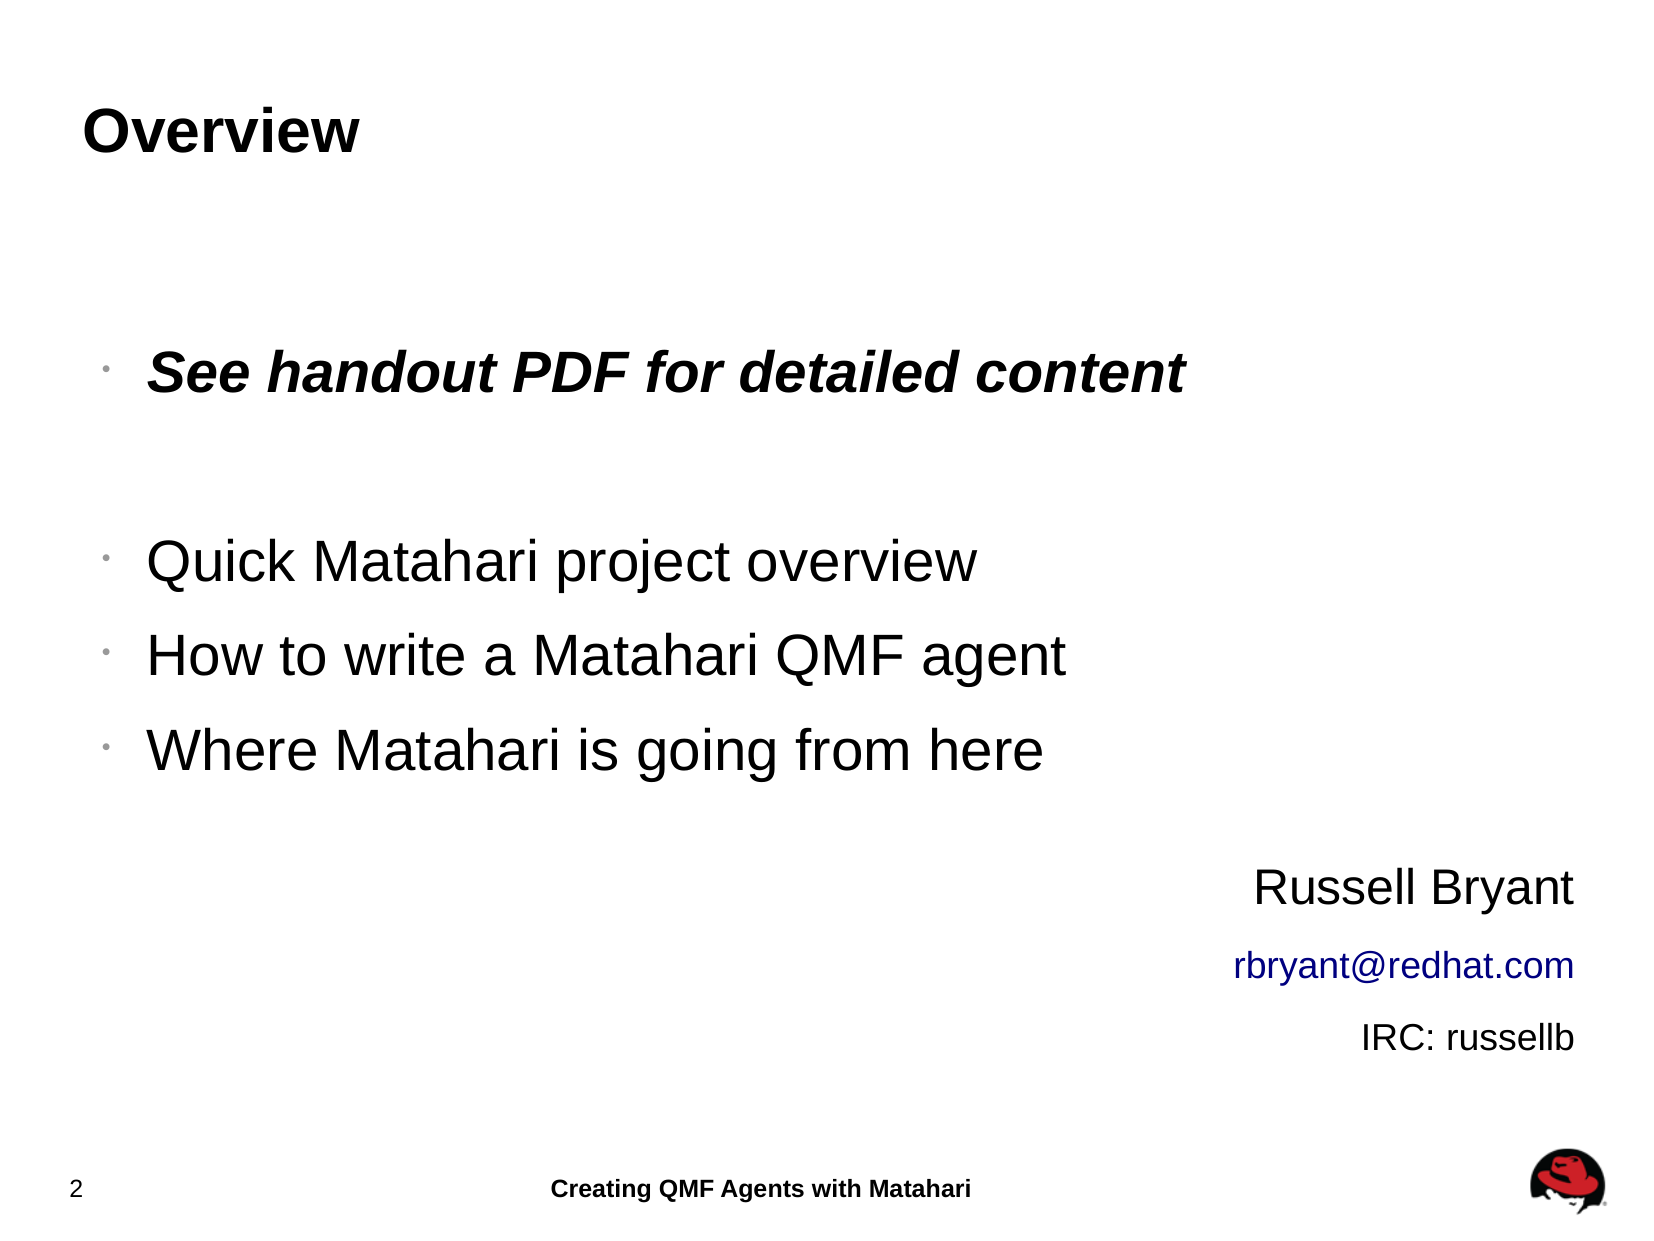

# Overview
See handout PDF for detailed content
Quick Matahari project overview
How to write a Matahari QMF agent
Where Matahari is going from here
Russell Bryant
rbryant@redhat.com
IRC: russellb